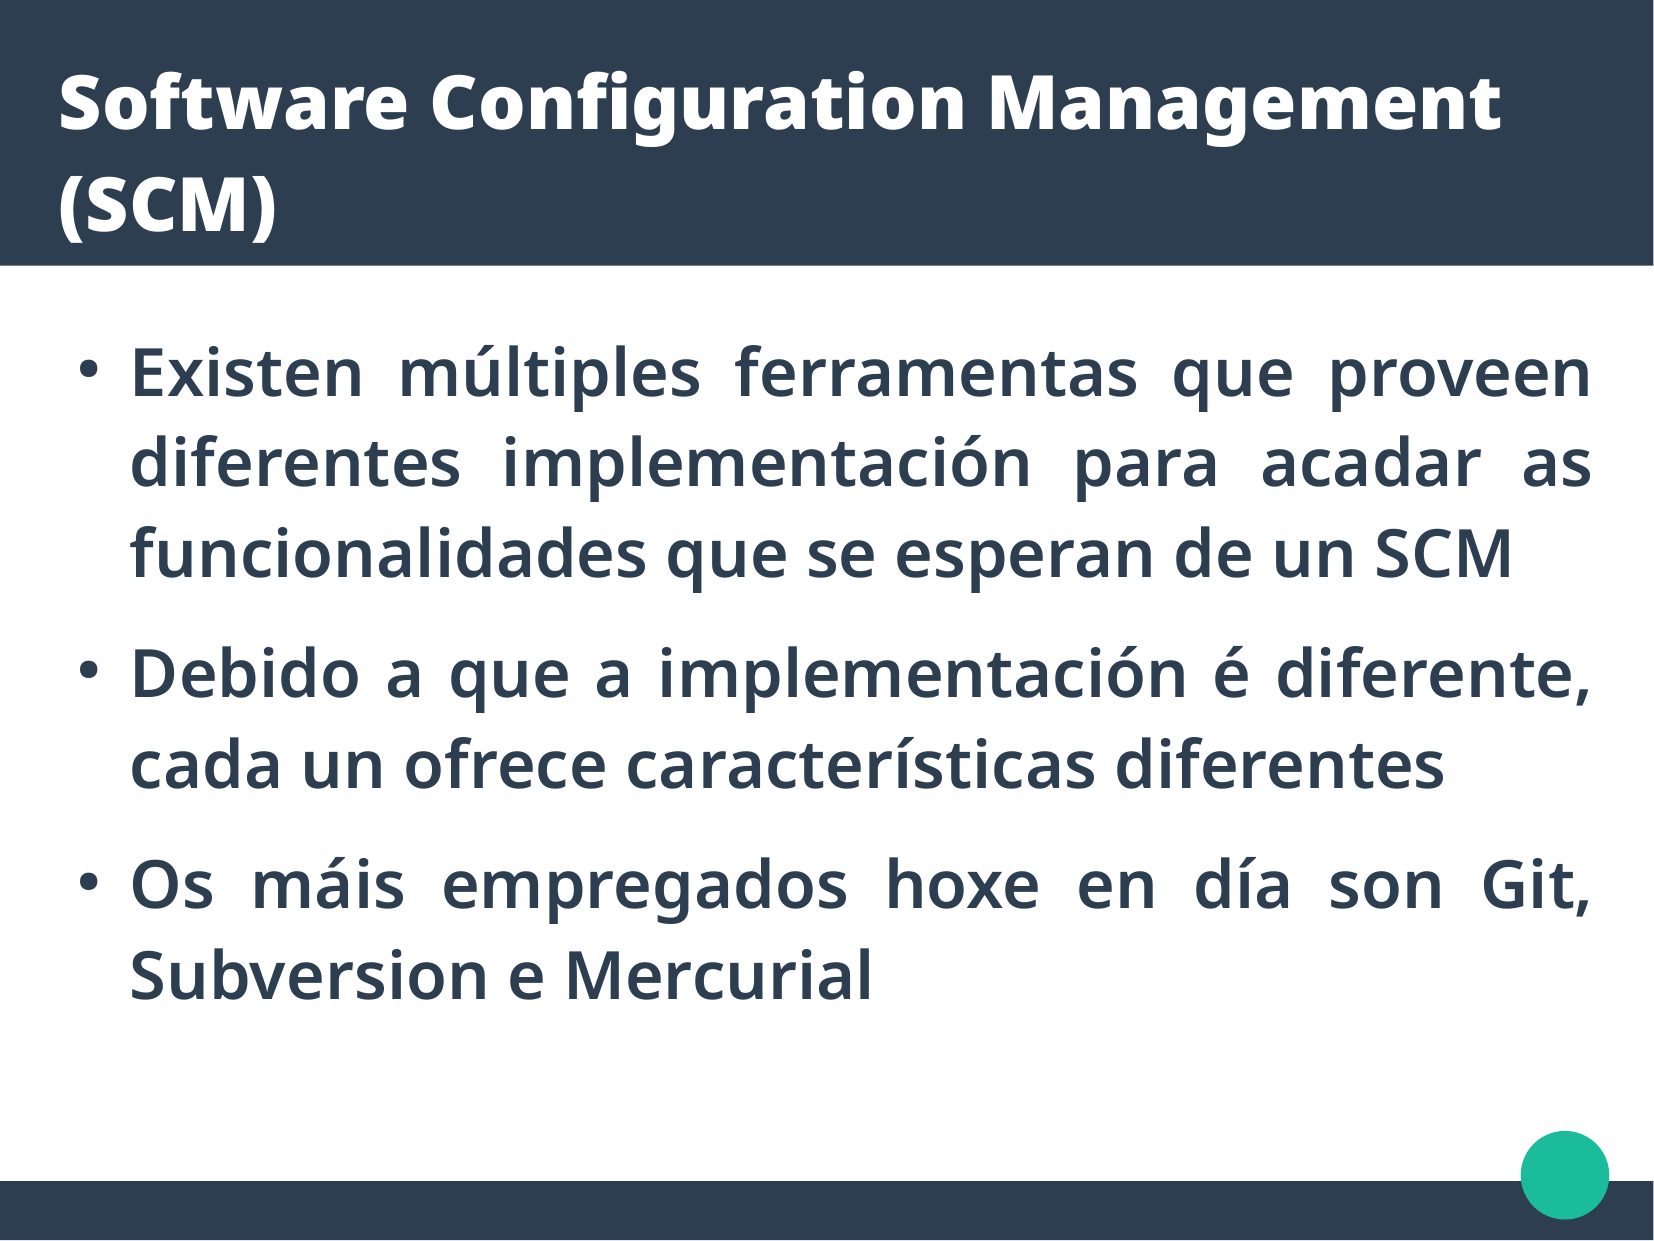

# Software Configuration Management (SCM)
Existen múltiples ferramentas que proveen diferentes implementación para acadar as funcionalidades que se esperan de un SCM
Debido a que a implementación é diferente, cada un ofrece características diferentes
Os máis empregados hoxe en día son Git, Subversion e Mercurial